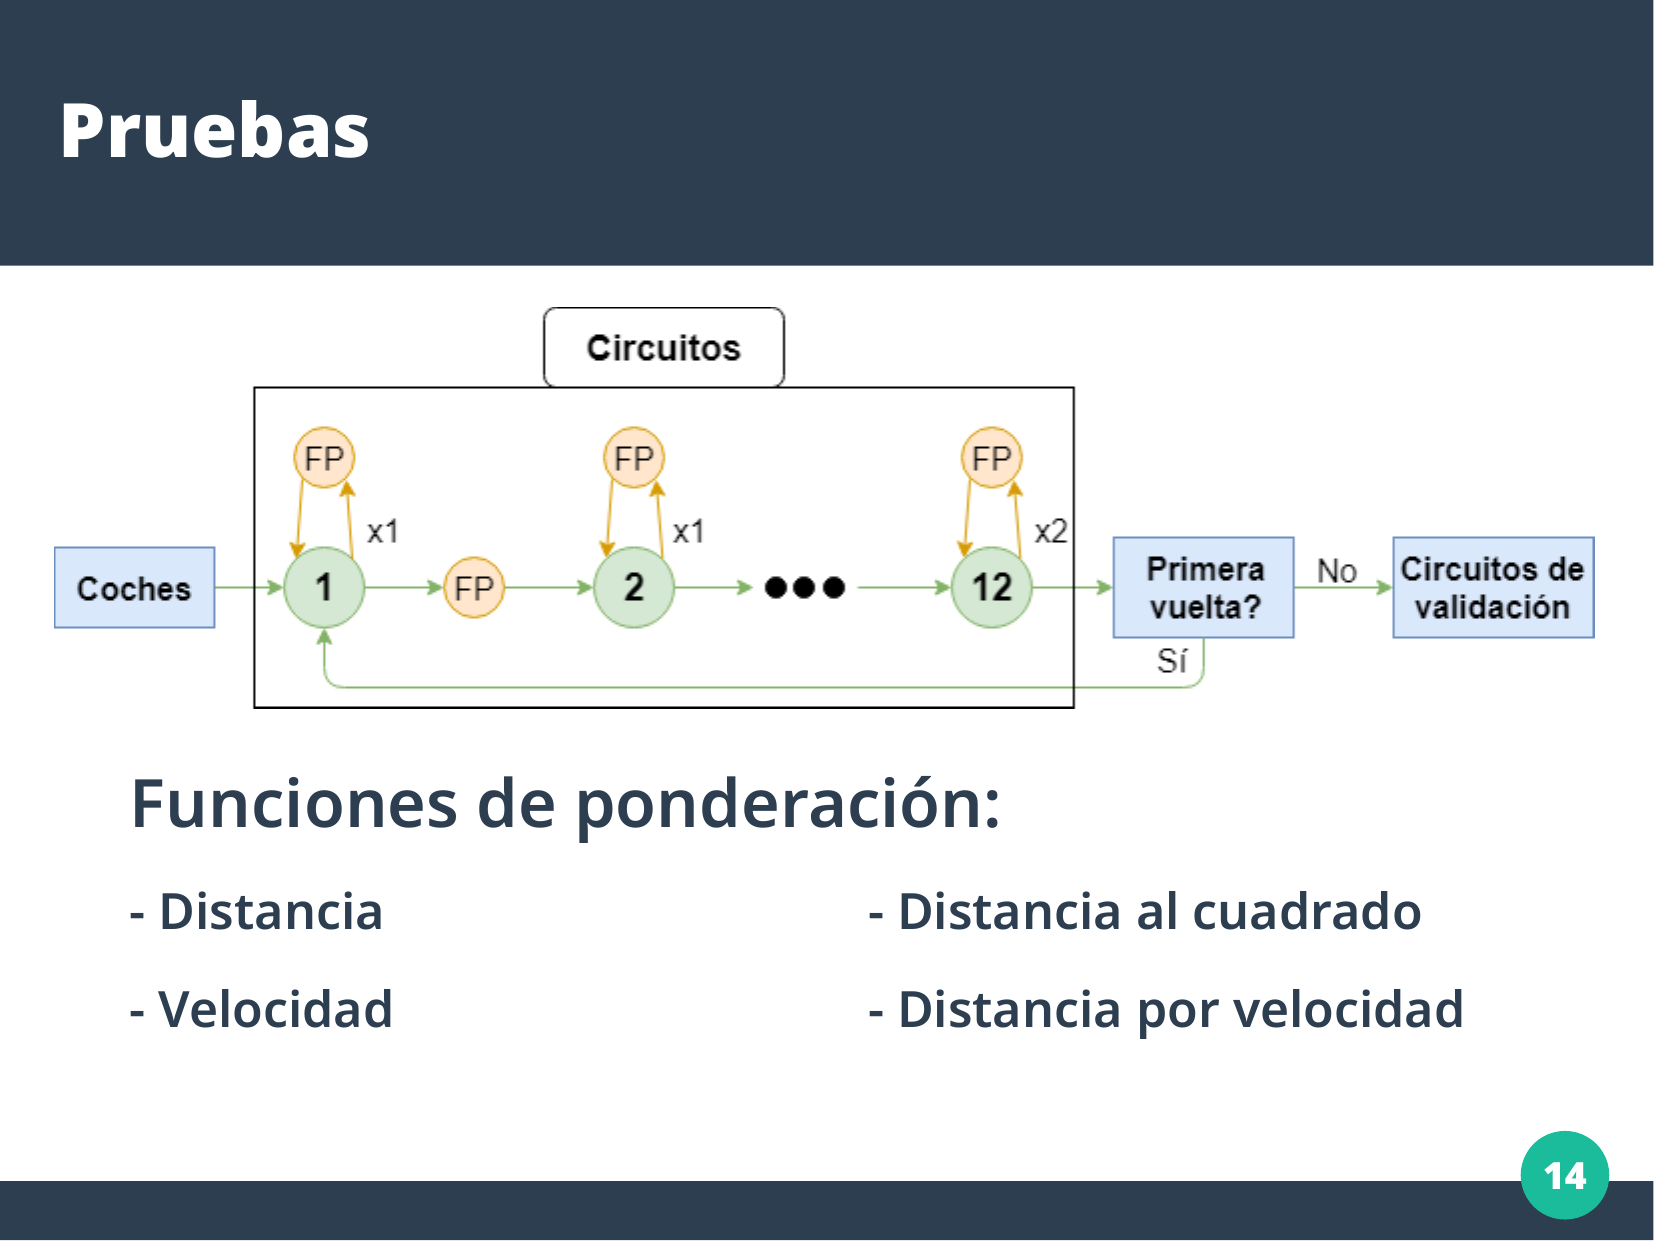

# Pruebas
Funciones de ponderación:
- Distancia							- Distancia al cuadrado
- Velocidad							- Distancia por velocidad
14